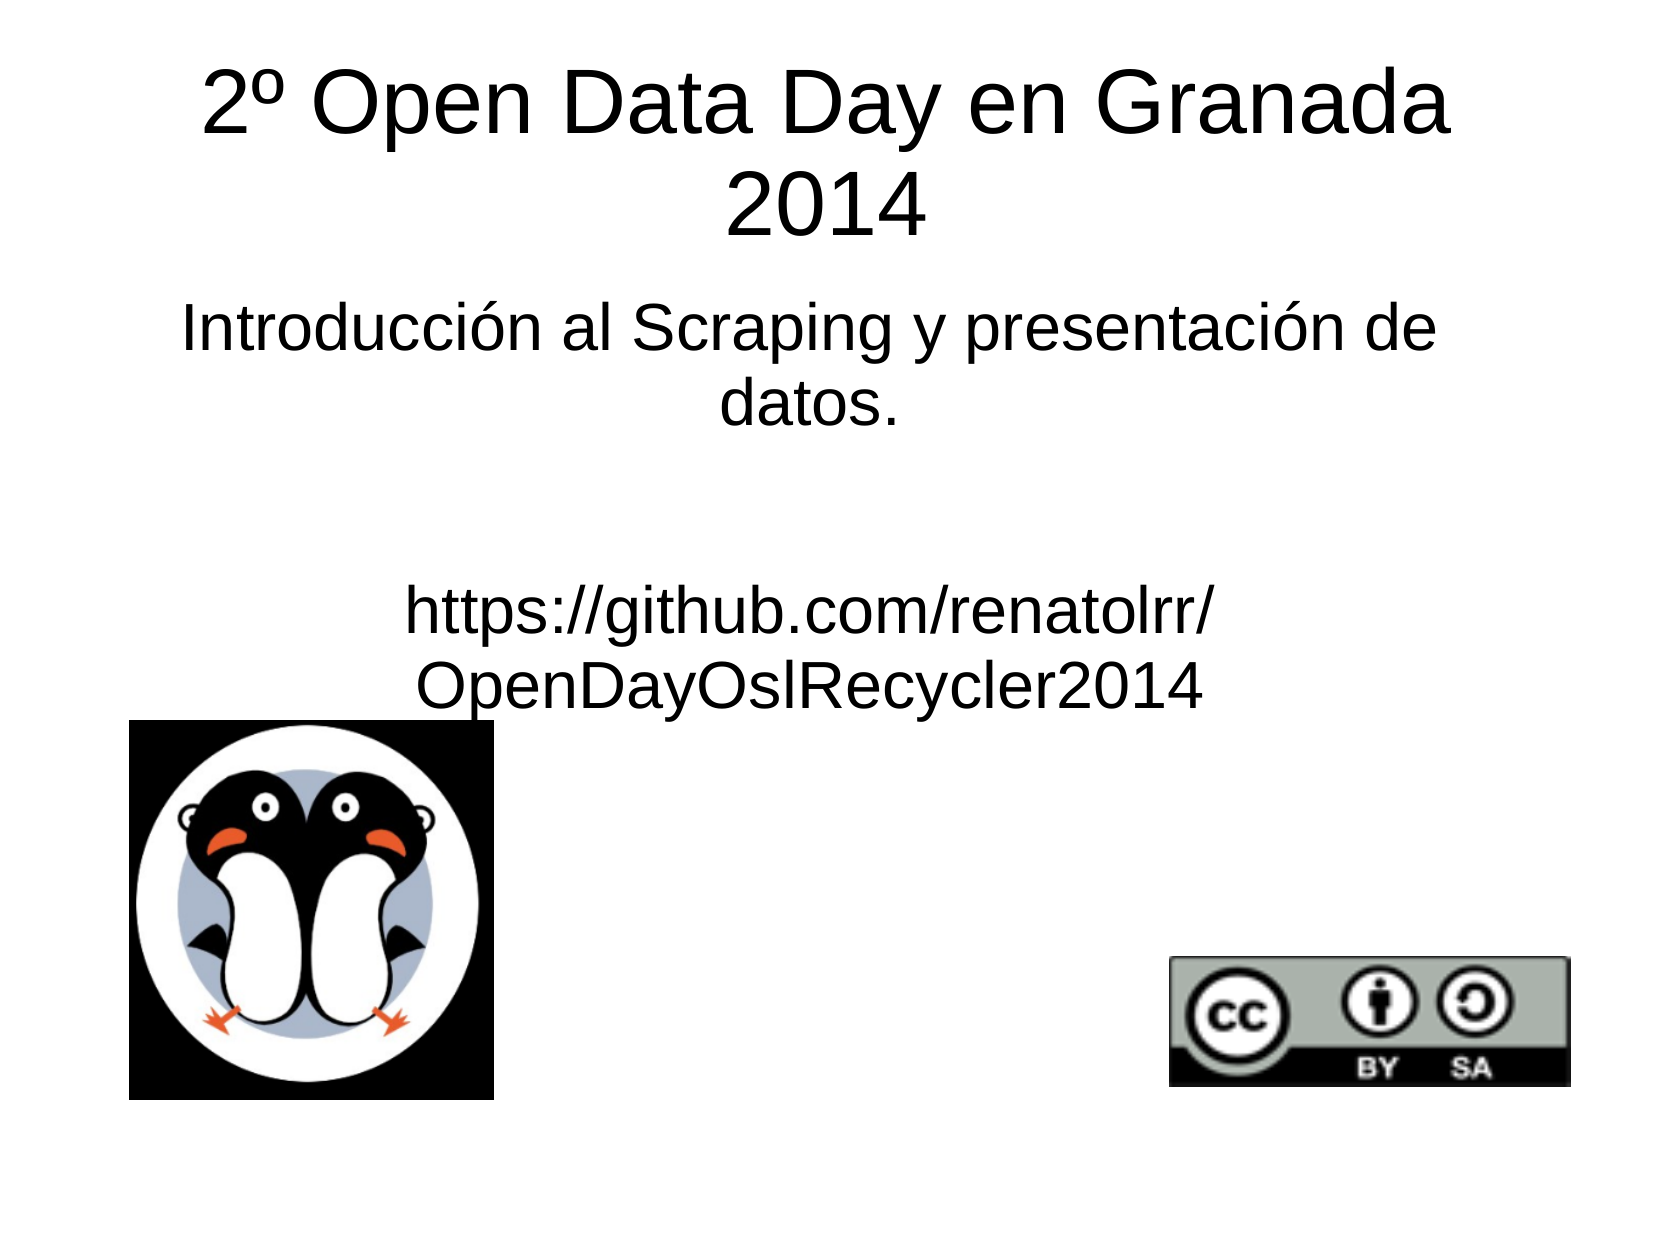

# 2º Open Data Day en Granada 2014
Introducción al Scraping y presentación de datos.
https://github.com/renatolrr/OpenDayOslRecycler2014